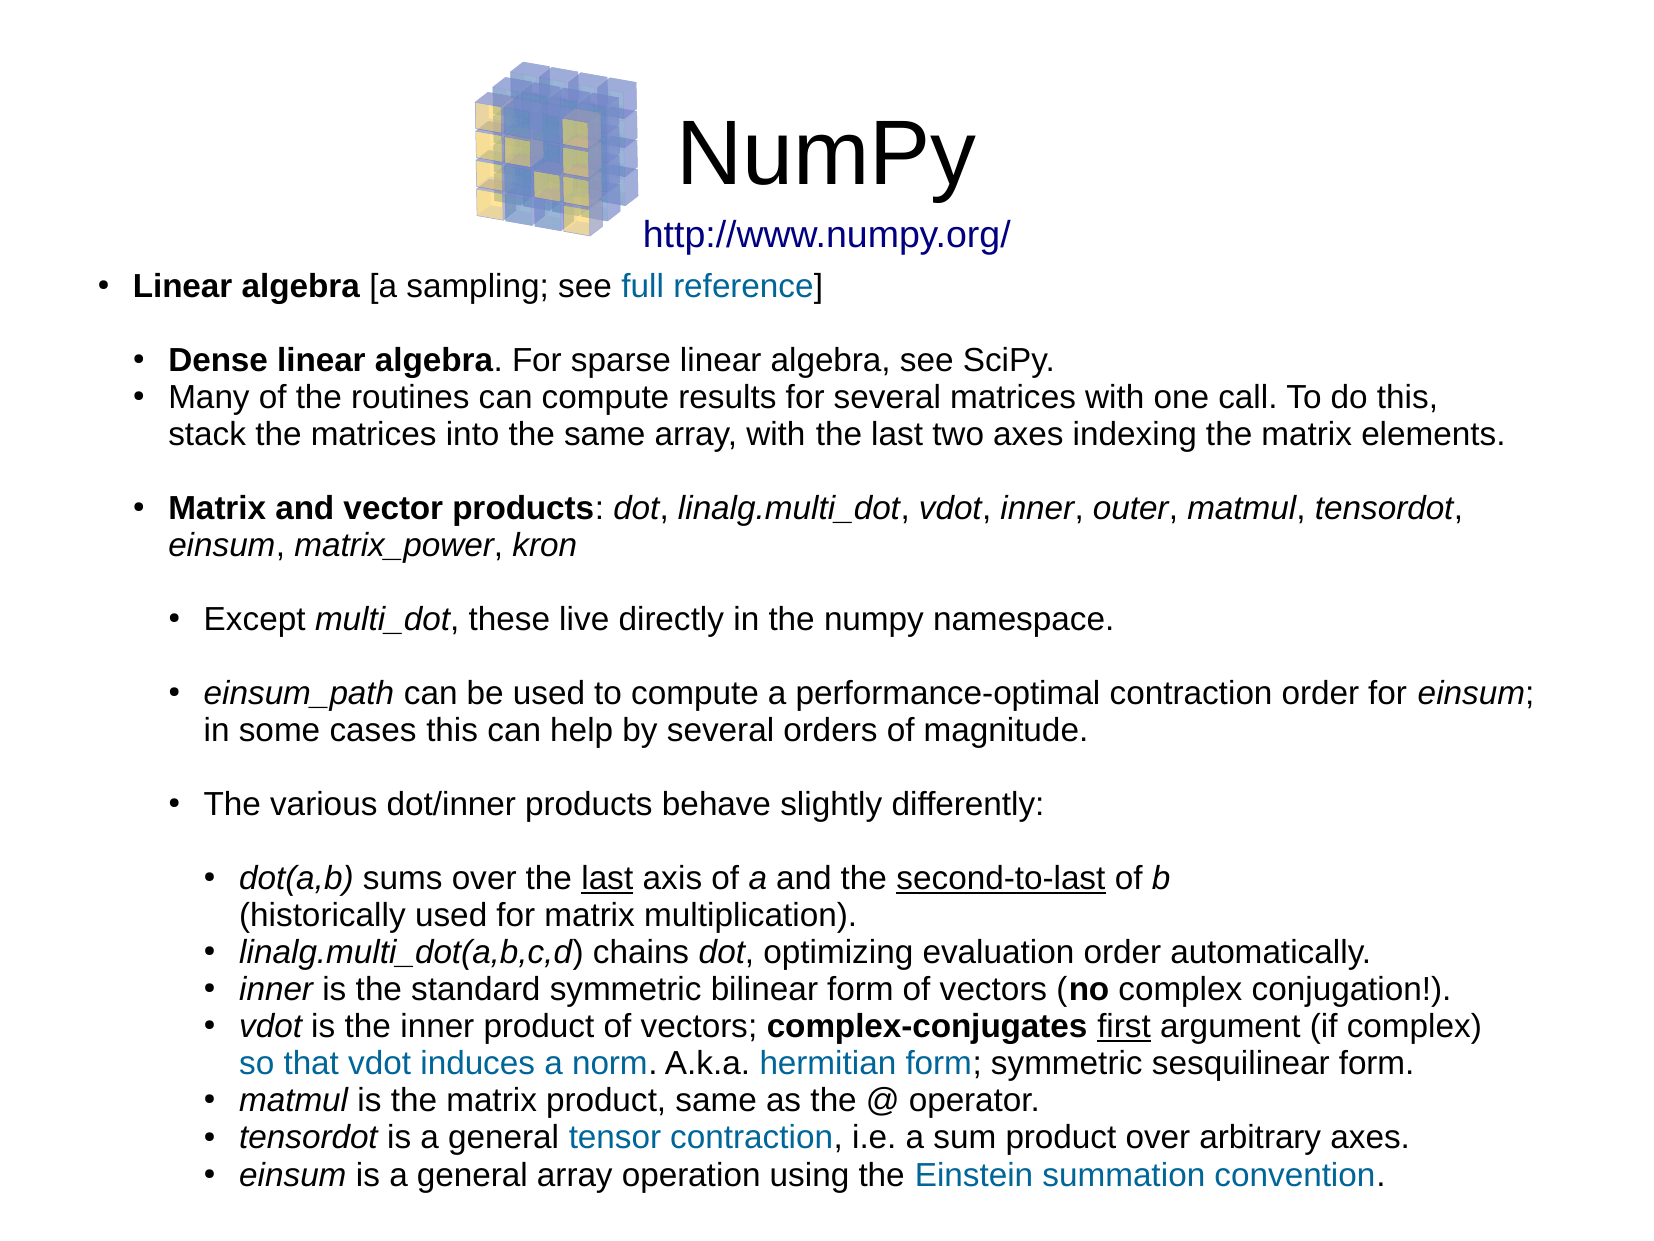

# NumPy
http://www.numpy.org/
Linear algebra [a sampling; see full reference]
Dense linear algebra. For sparse linear algebra, see SciPy.
Many of the routines can compute results for several matrices with one call. To do this,
stack the matrices into the same array, with the last two axes indexing the matrix elements.
Matrix and vector products: dot, linalg.multi_dot, vdot, inner, outer, matmul, tensordot, einsum, matrix_power, kron
Except multi_dot, these live directly in the numpy namespace.
einsum_path can be used to compute a performance-optimal contraction order for einsum; in some cases this can help by several orders of magnitude.
The various dot/inner products behave slightly differently:
dot(a,b) sums over the last axis of a and the second-to-last of b
(historically used for matrix multiplication).
linalg.multi_dot(a,b,c,d) chains dot, optimizing evaluation order automatically.
inner is the standard symmetric bilinear form of vectors (no complex conjugation!).
vdot is the inner product of vectors; complex-conjugates first argument (if complex)
so that vdot induces a norm. A.k.a. hermitian form; symmetric sesquilinear form.
matmul is the matrix product, same as the @ operator.
tensordot is a general tensor contraction, i.e. a sum product over arbitrary axes.
einsum is a general array operation using the Einstein summation convention.